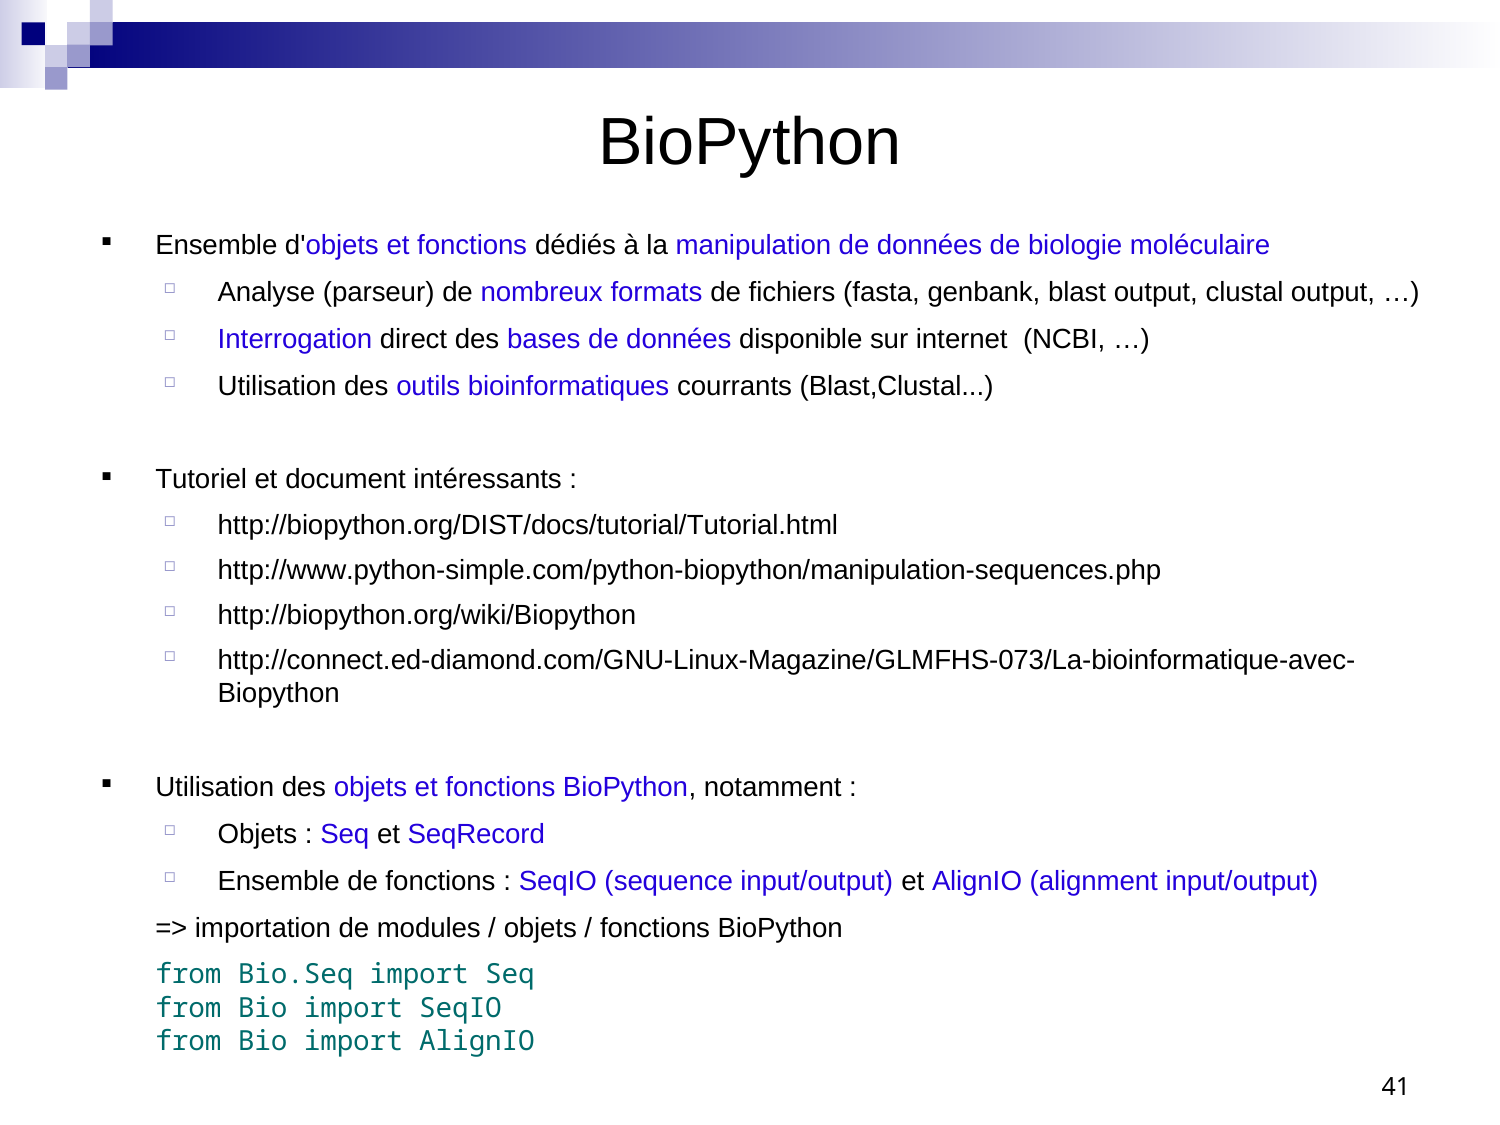

# BioPython
Ensemble d'objets et fonctions dédiés à la manipulation de données de biologie moléculaire
Analyse (parseur) de nombreux formats de fichiers (fasta, genbank, blast output, clustal output, …)
Interrogation direct des bases de données disponible sur internet (NCBI, …)
Utilisation des outils bioinformatiques courrants (Blast,Clustal...)
Tutoriel et document intéressants :
http://biopython.org/DIST/docs/tutorial/Tutorial.html
http://www.python-simple.com/python-biopython/manipulation-sequences.php
http://biopython.org/wiki/Biopython
http://connect.ed-diamond.com/GNU-Linux-Magazine/GLMFHS-073/La-bioinformatique-avec-Biopython
Utilisation des objets et fonctions BioPython, notamment :
Objets : Seq et SeqRecord
Ensemble de fonctions : SeqIO (sequence input/output) et AlignIO (alignment input/output)
=> importation de modules / objets / fonctions BioPython
from Bio.Seq import Seq
from Bio import SeqIO
from Bio import AlignIO
41